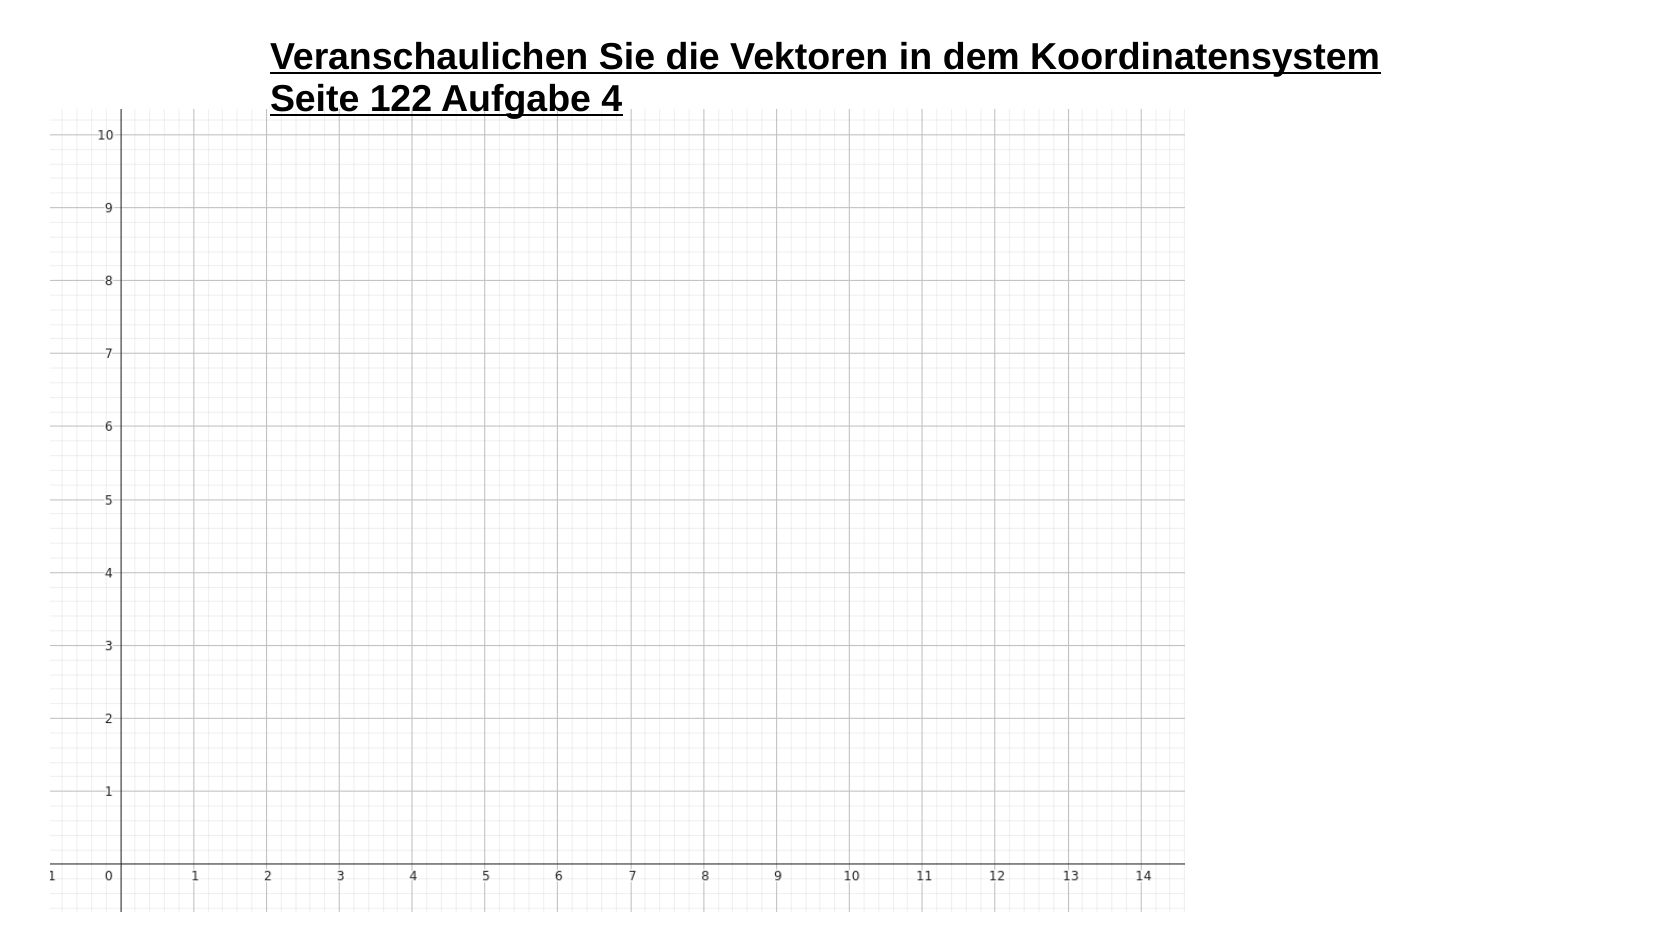

Veranschaulichen Sie die Vektoren in dem Koordinatensystem
Seite 122 Aufgabe 4